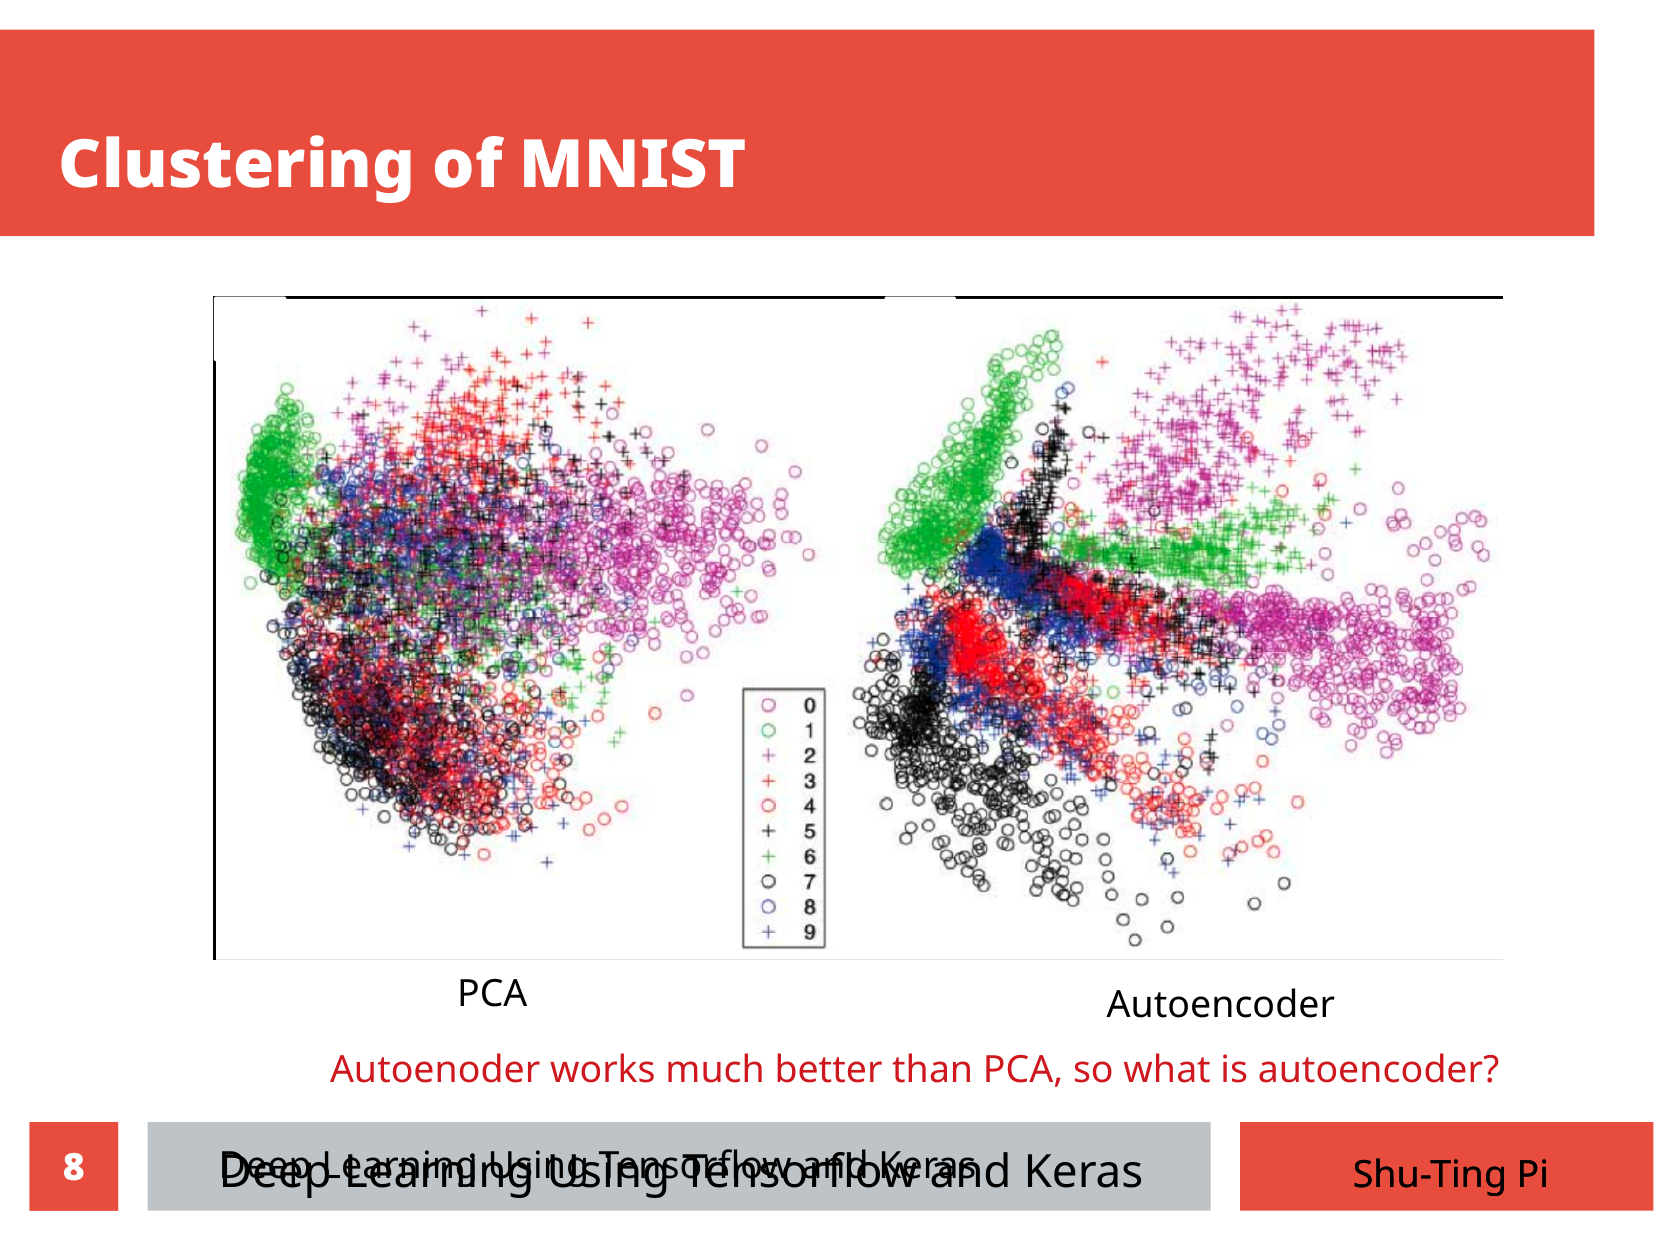

# Clustering of MNIST
PCA
Autoencoder
Autoenoder works much better than PCA, so what is autoencoder?
8
Deep Learning Using Tensorflow and Keras
Deep Learning Using Tensorflow and Keras
Shu-Ting Pi
Shu-Ting Pi